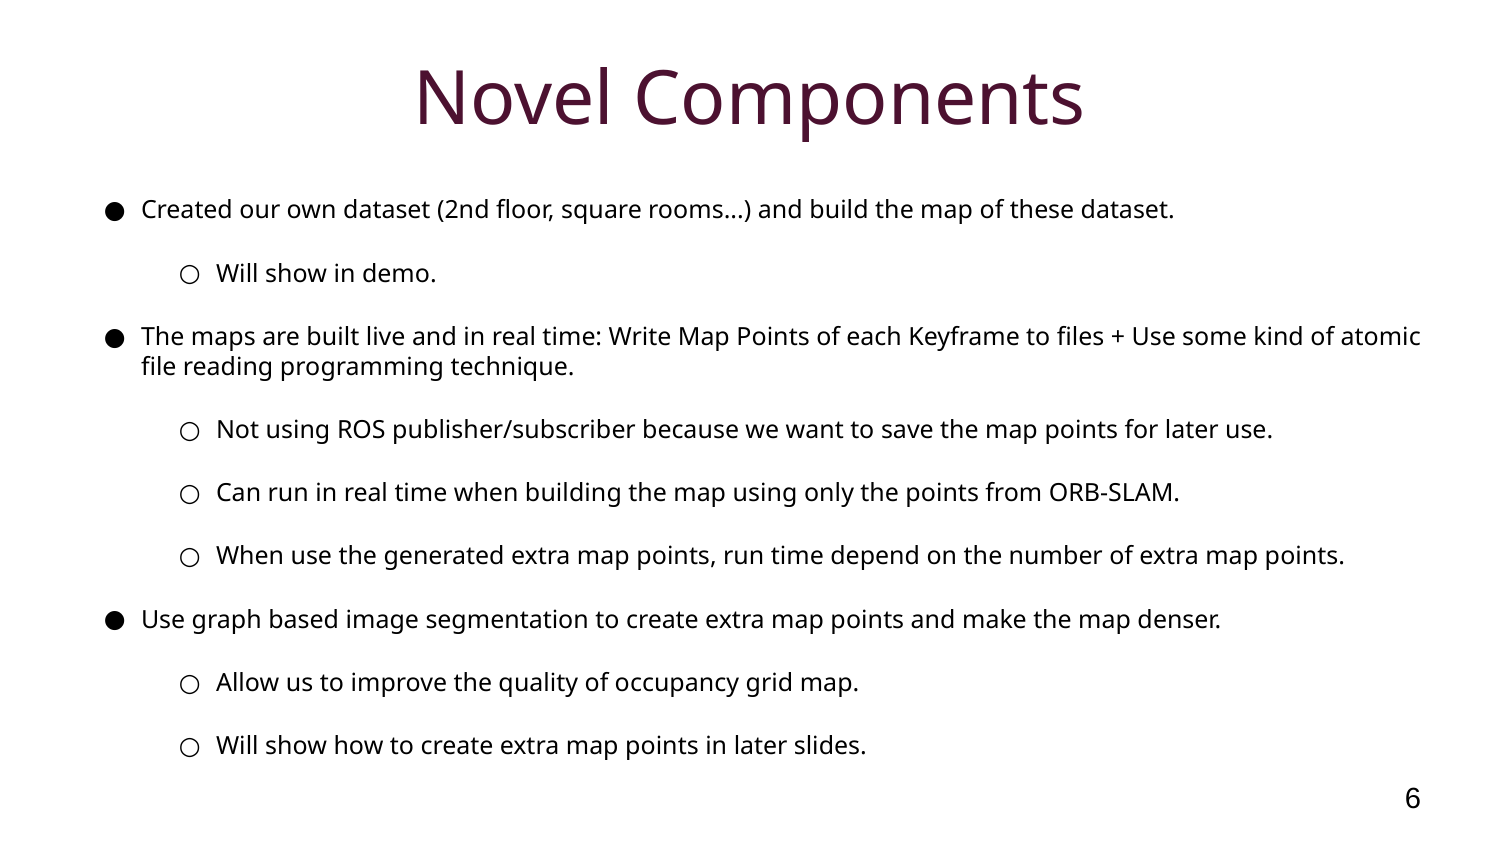

# Novel Components
Created our own dataset (2nd floor, square rooms...) and build the map of these dataset.
Will show in demo.
The maps are built live and in real time: Write Map Points of each Keyframe to files + Use some kind of atomic file reading programming technique.
Not using ROS publisher/subscriber because we want to save the map points for later use.
Can run in real time when building the map using only the points from ORB-SLAM.
When use the generated extra map points, run time depend on the number of extra map points.
Use graph based image segmentation to create extra map points and make the map denser.
Allow us to improve the quality of occupancy grid map.
Will show how to create extra map points in later slides.